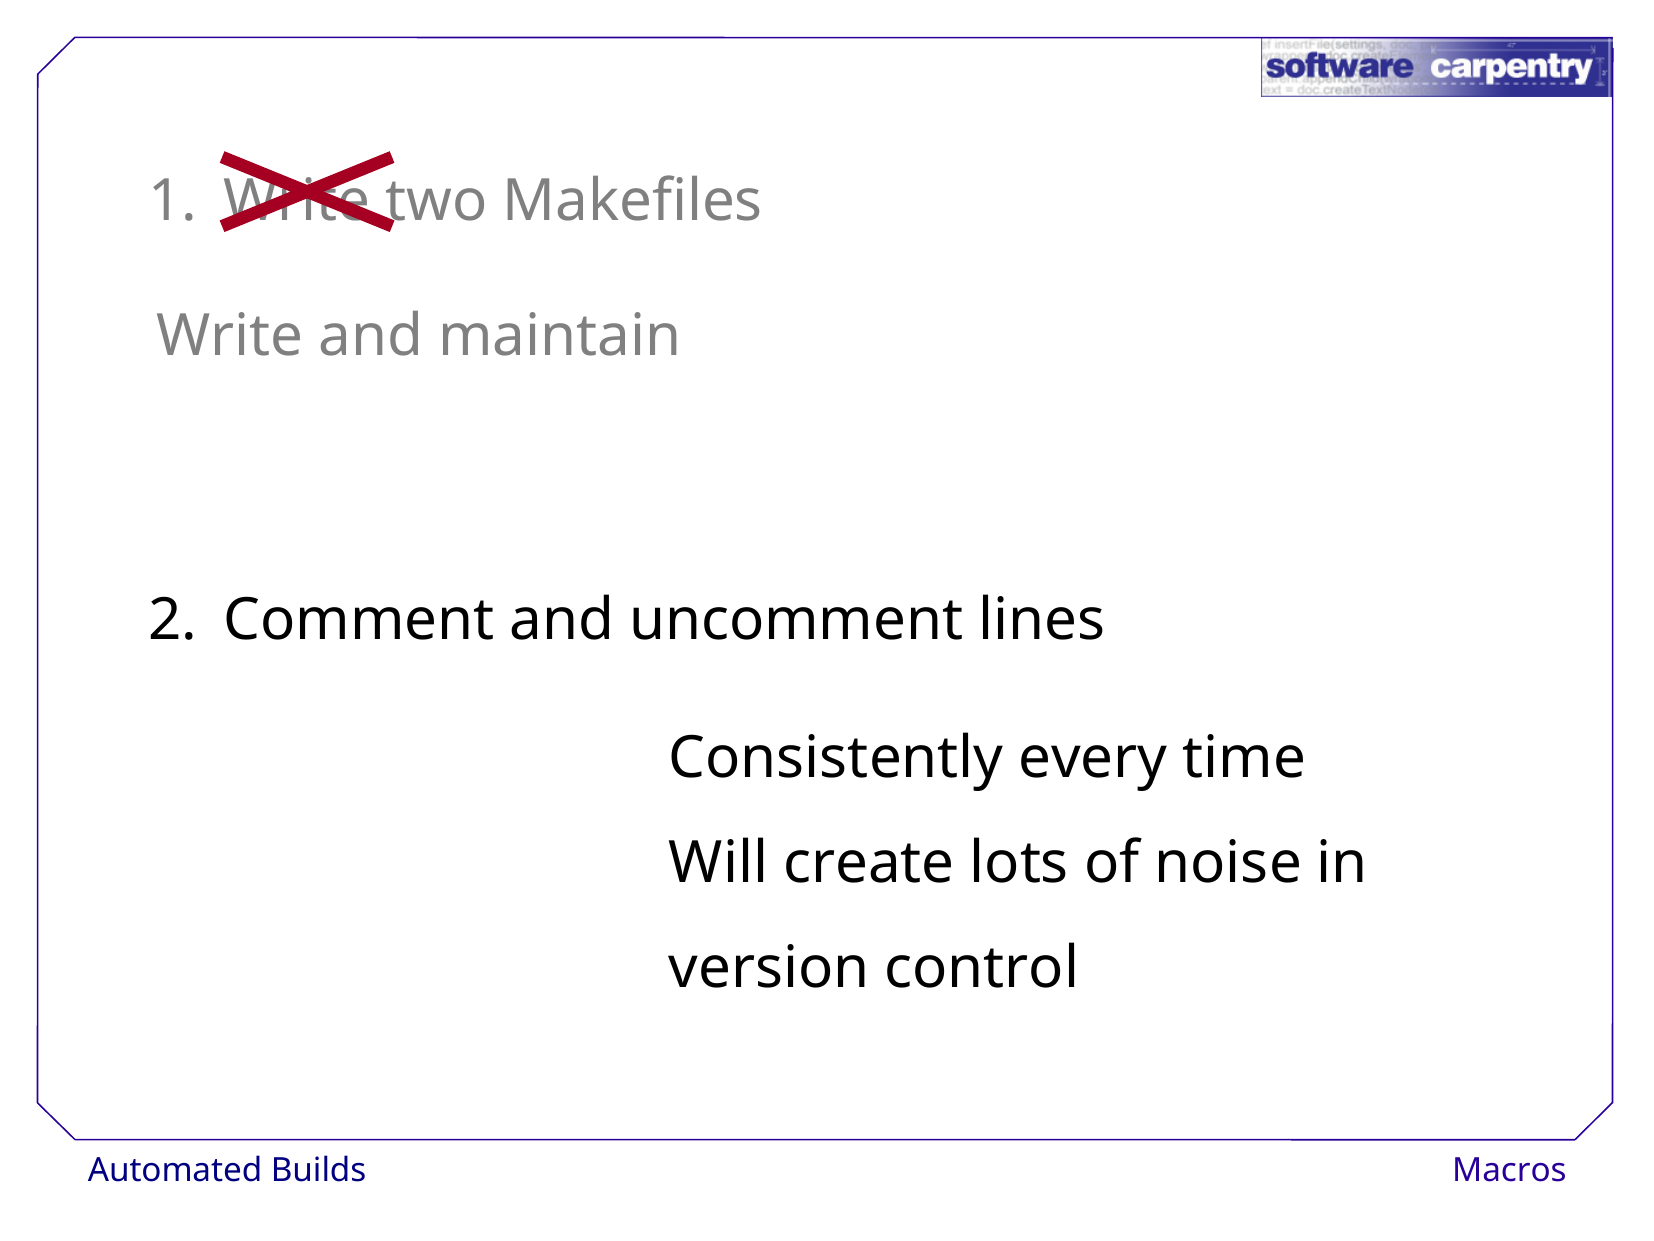

1.	Write two Makefiles
Comment and uncomment lines
Write and maintain
Consistently every time
Will create lots of noise in
version control